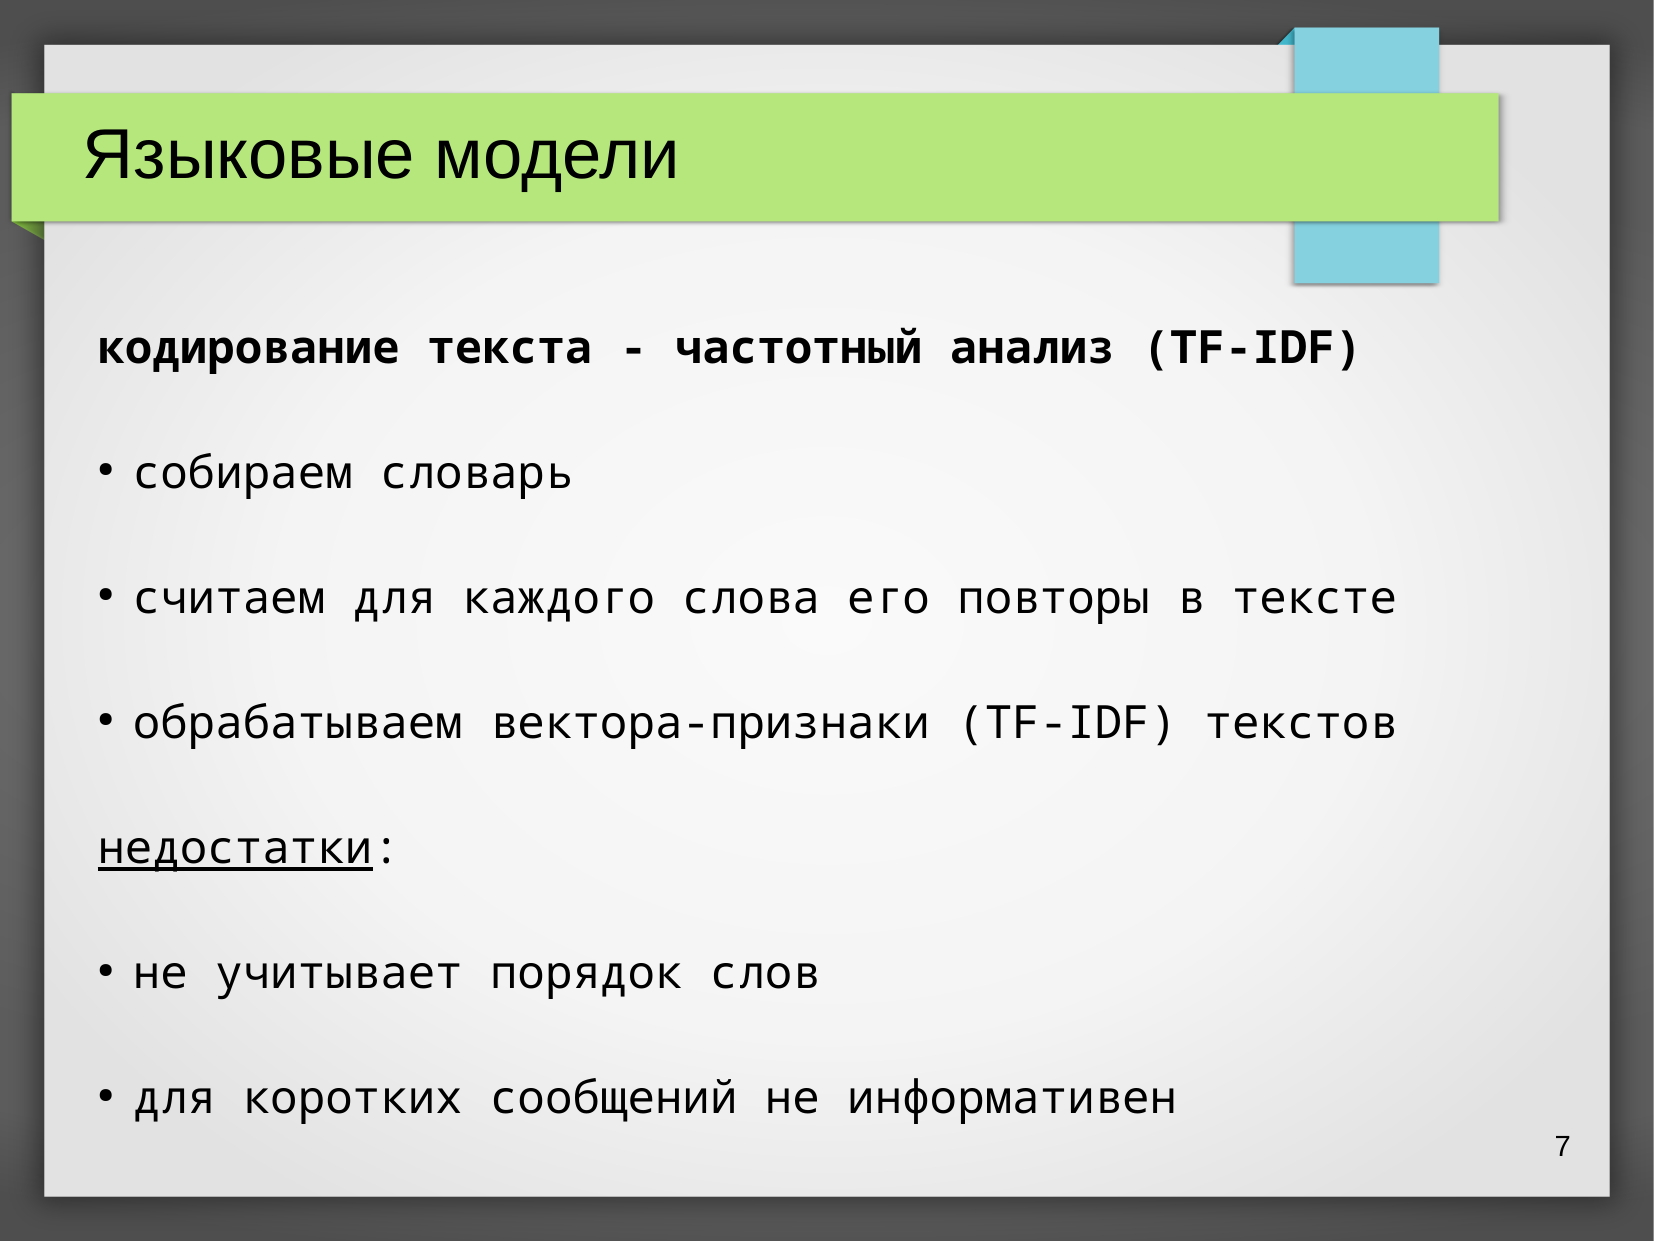

# Языковые модели
кодирование текста - частотный анализ (TF-IDF)
собираем словарь
считаем для каждого слова его повторы в тексте
обрабатываем вектора-признаки (TF-IDF) текстов
недостатки:
не учитывает порядок слов
для коротких сообщений не информативен
7